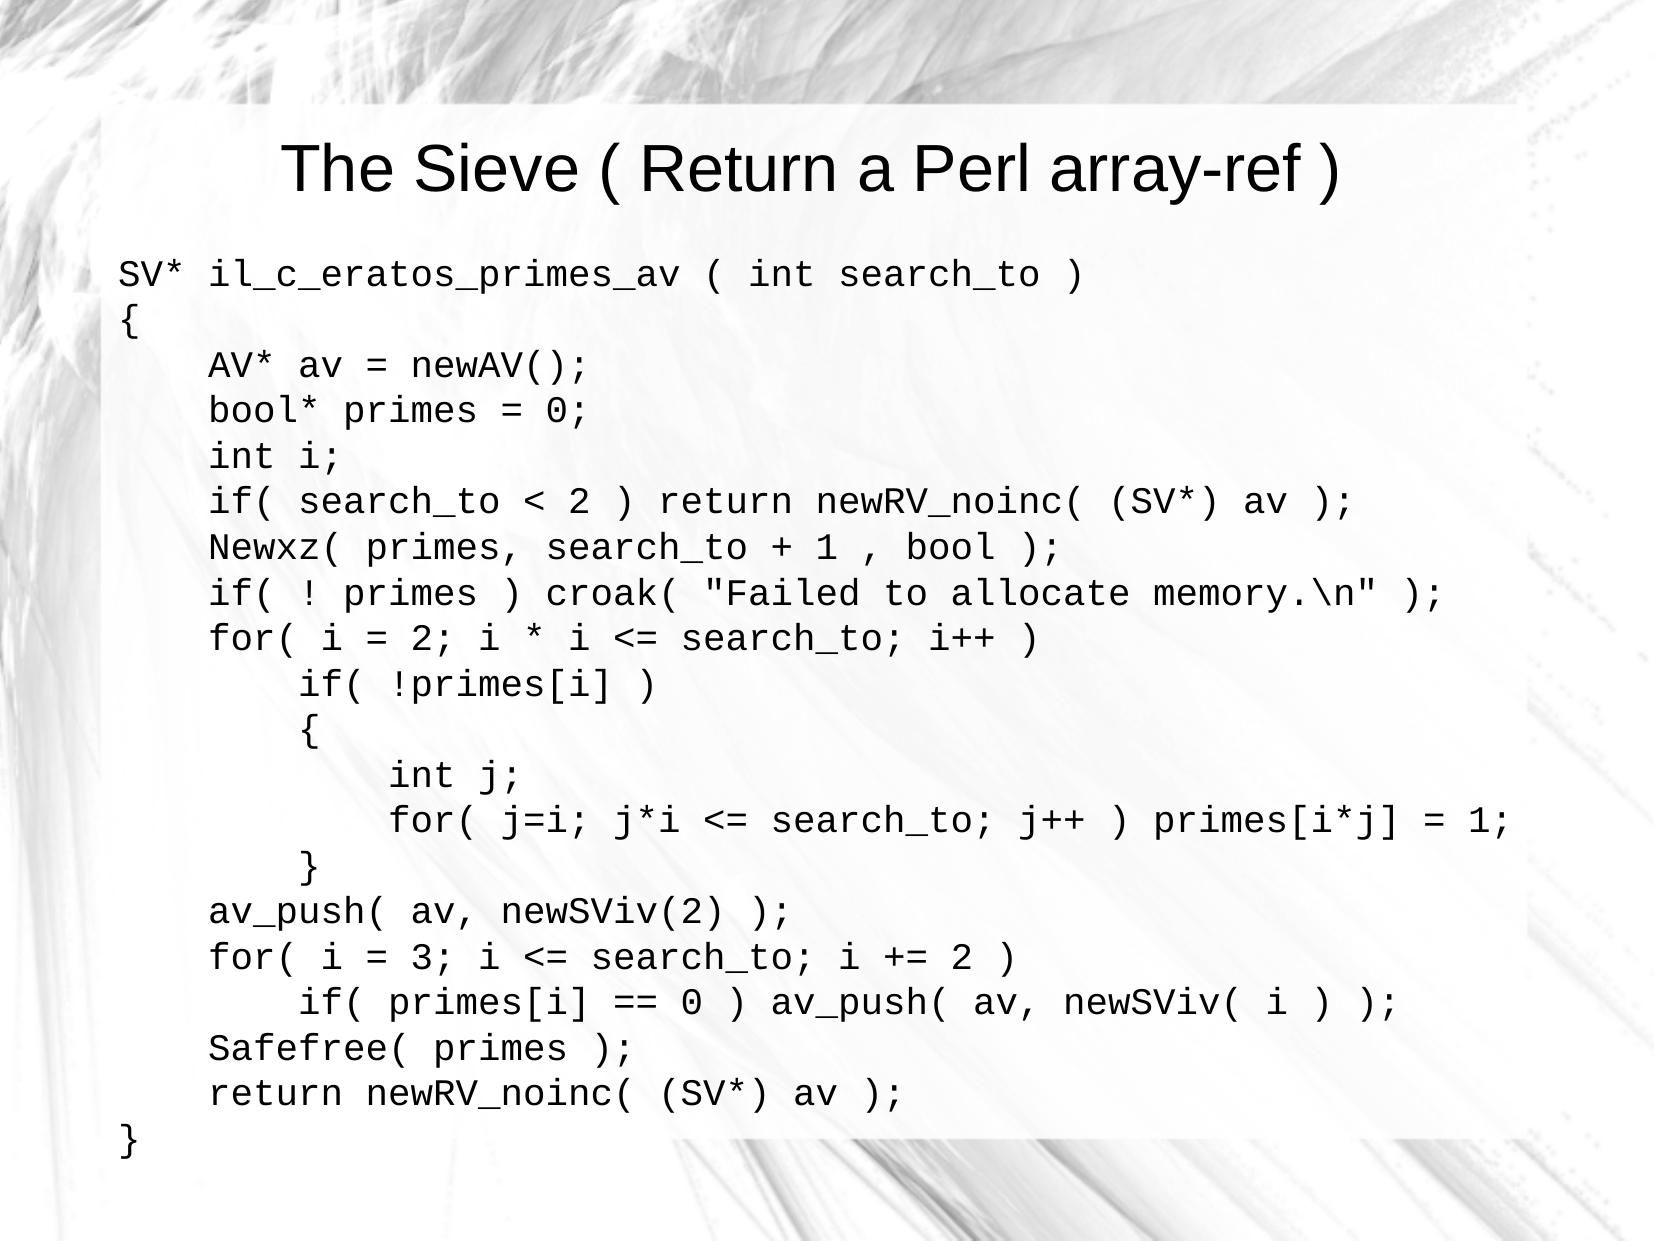

# The Sieve ( Return a Perl array-ref )
SV* il_c_eratos_primes_av ( int search_to )
{
 AV* av = newAV();
 bool* primes = 0;
 int i;
 if( search_to < 2 ) return newRV_noinc( (SV*) av );
 Newxz( primes, search_to + 1 , bool );
 if( ! primes ) croak( "Failed to allocate memory.\n" );
 for( i = 2; i * i <= search_to; i++ )
 if( !primes[i] )
 {
 int j;
 for( j=i; j*i <= search_to; j++ ) primes[i*j] = 1;
 }
 av_push( av, newSViv(2) );
 for( i = 3; i <= search_to; i += 2 )
 if( primes[i] == 0 ) av_push( av, newSViv( i ) );
 Safefree( primes );
 return newRV_noinc( (SV*) av );
}